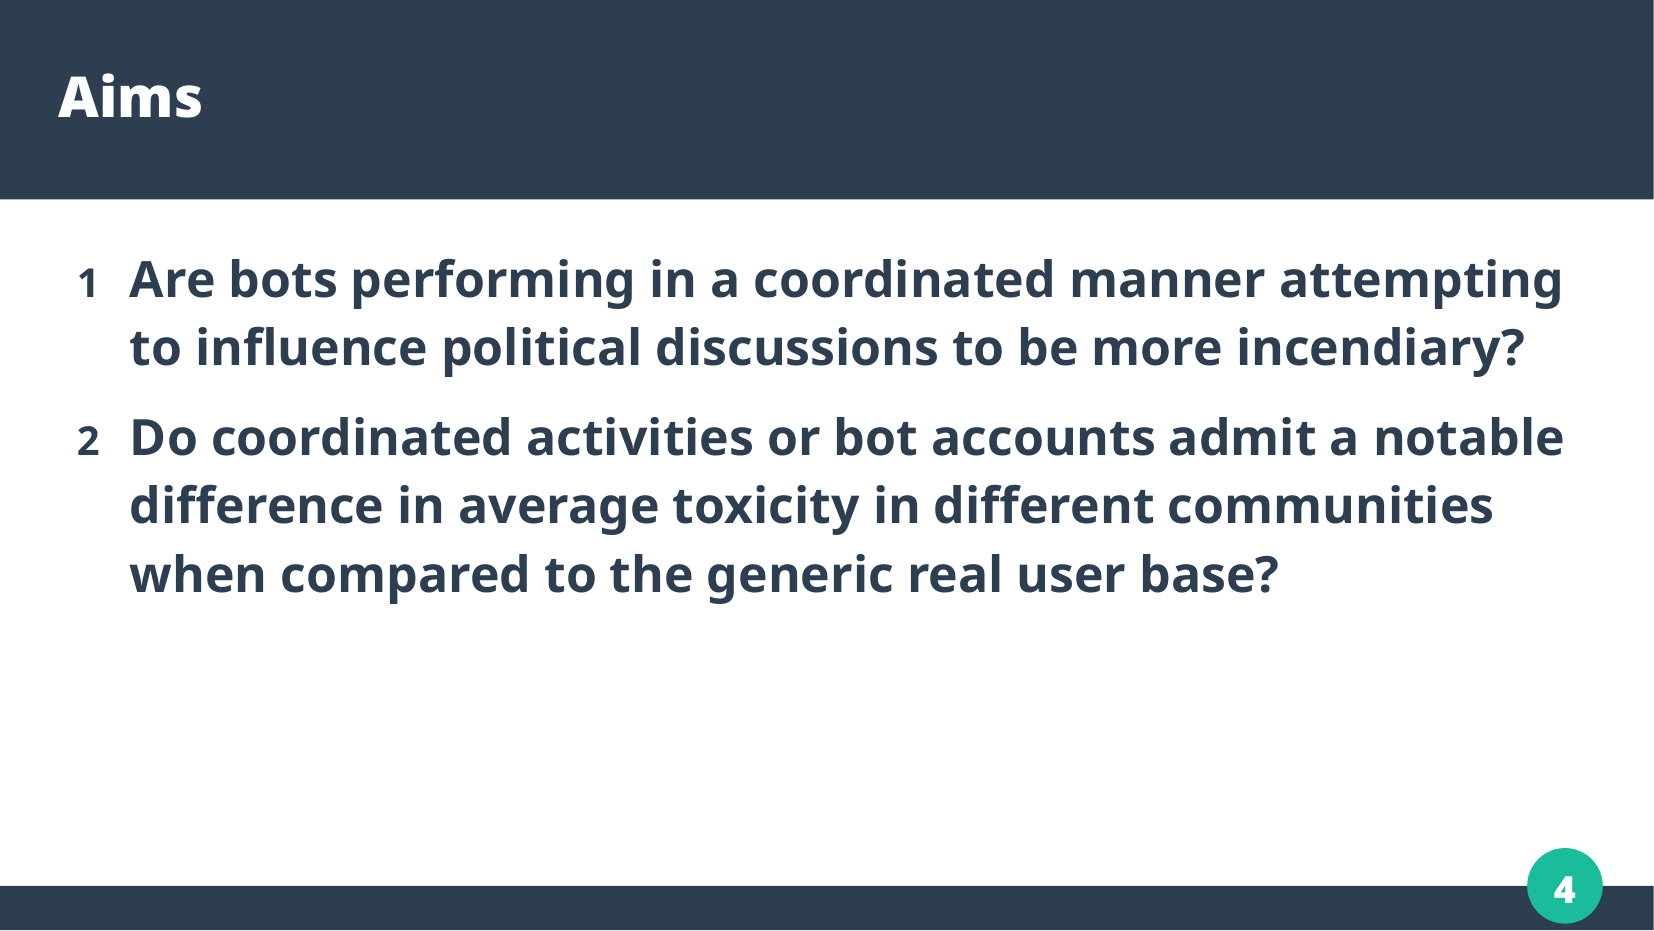

# Aims
Are bots performing in a coordinated manner attempting to influence political discussions to be more incendiary?
Do coordinated activities or bot accounts admit a notable difference in average toxicity in different communities when compared to the generic real user base?